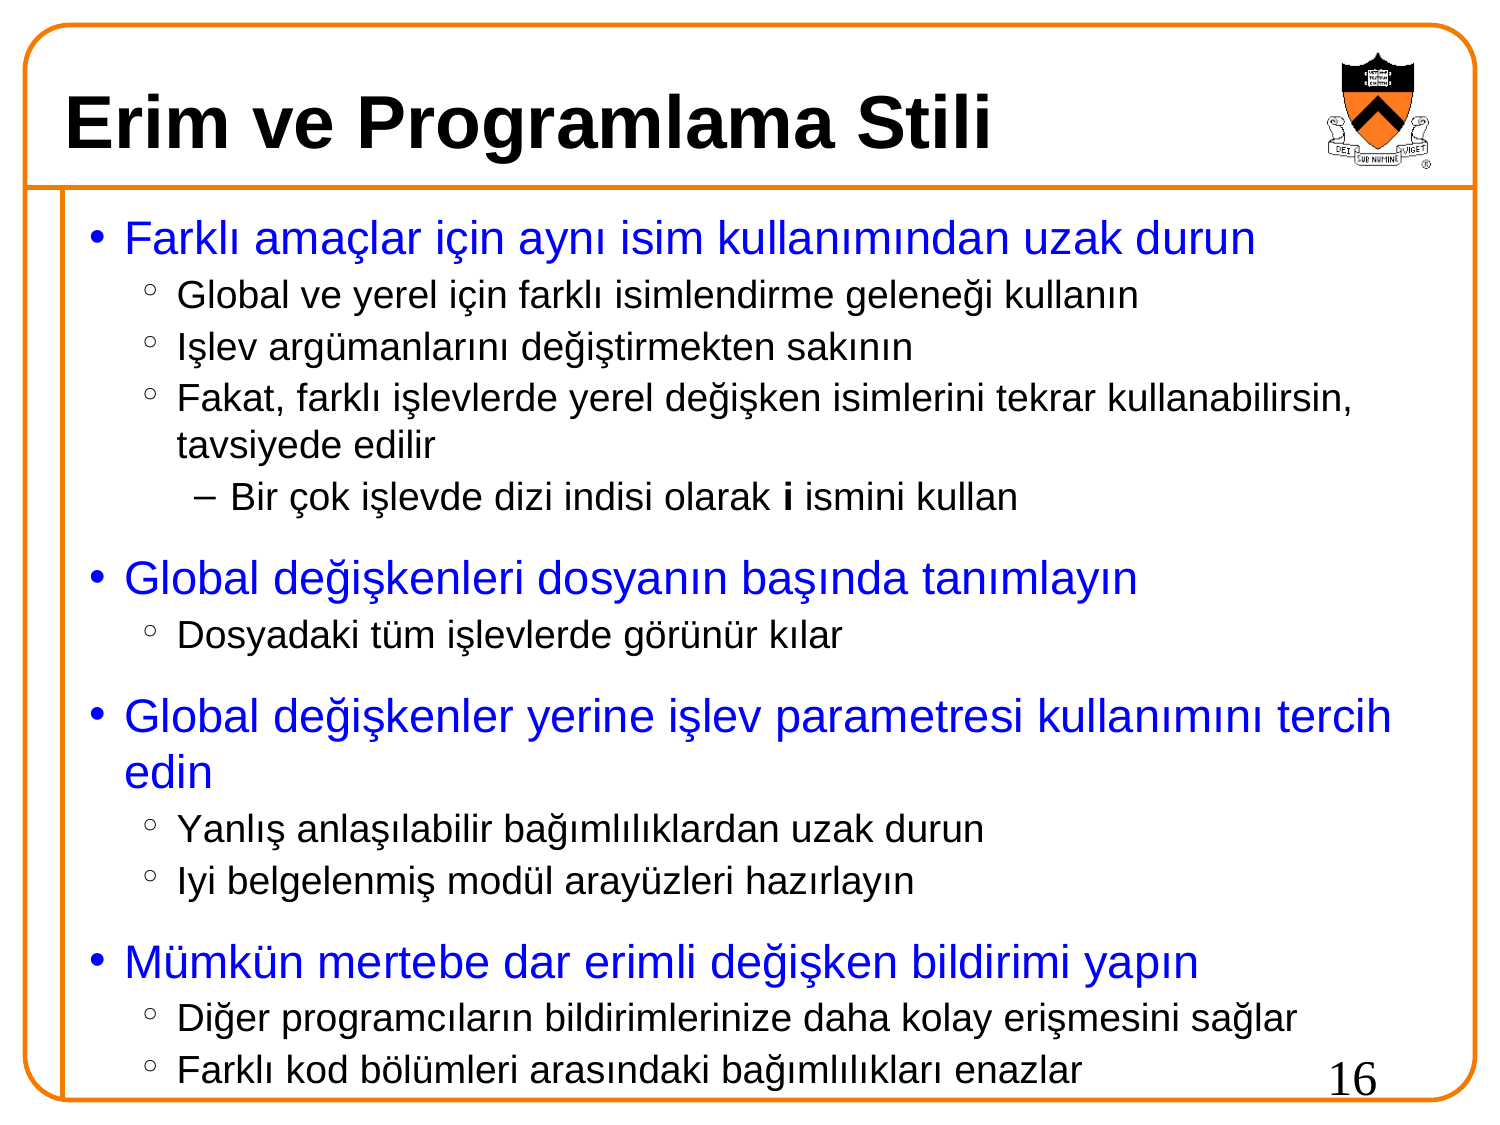

# Erim ve Programlama Stili
Farklı amaçlar için aynı isim kullanımından uzak durun
Global ve yerel için farklı isimlendirme geleneği kullanın
Işlev argümanlarını değiştirmekten sakının
Fakat, farklı işlevlerde yerel değişken isimlerini tekrar kullanabilirsin, tavsiyede edilir
Bir çok işlevde dizi indisi olarak i ismini kullan
Global değişkenleri dosyanın başında tanımlayın
Dosyadaki tüm işlevlerde görünür kılar
Global değişkenler yerine işlev parametresi kullanımını tercih edin
Yanlış anlaşılabilir bağımlılıklardan uzak durun
Iyi belgelenmiş modül arayüzleri hazırlayın
Mümkün mertebe dar erimli değişken bildirimi yapın
Diğer programcıların bildirimlerinize daha kolay erişmesini sağlar
Farklı kod bölümleri arasındaki bağımlılıkları enazlar
16